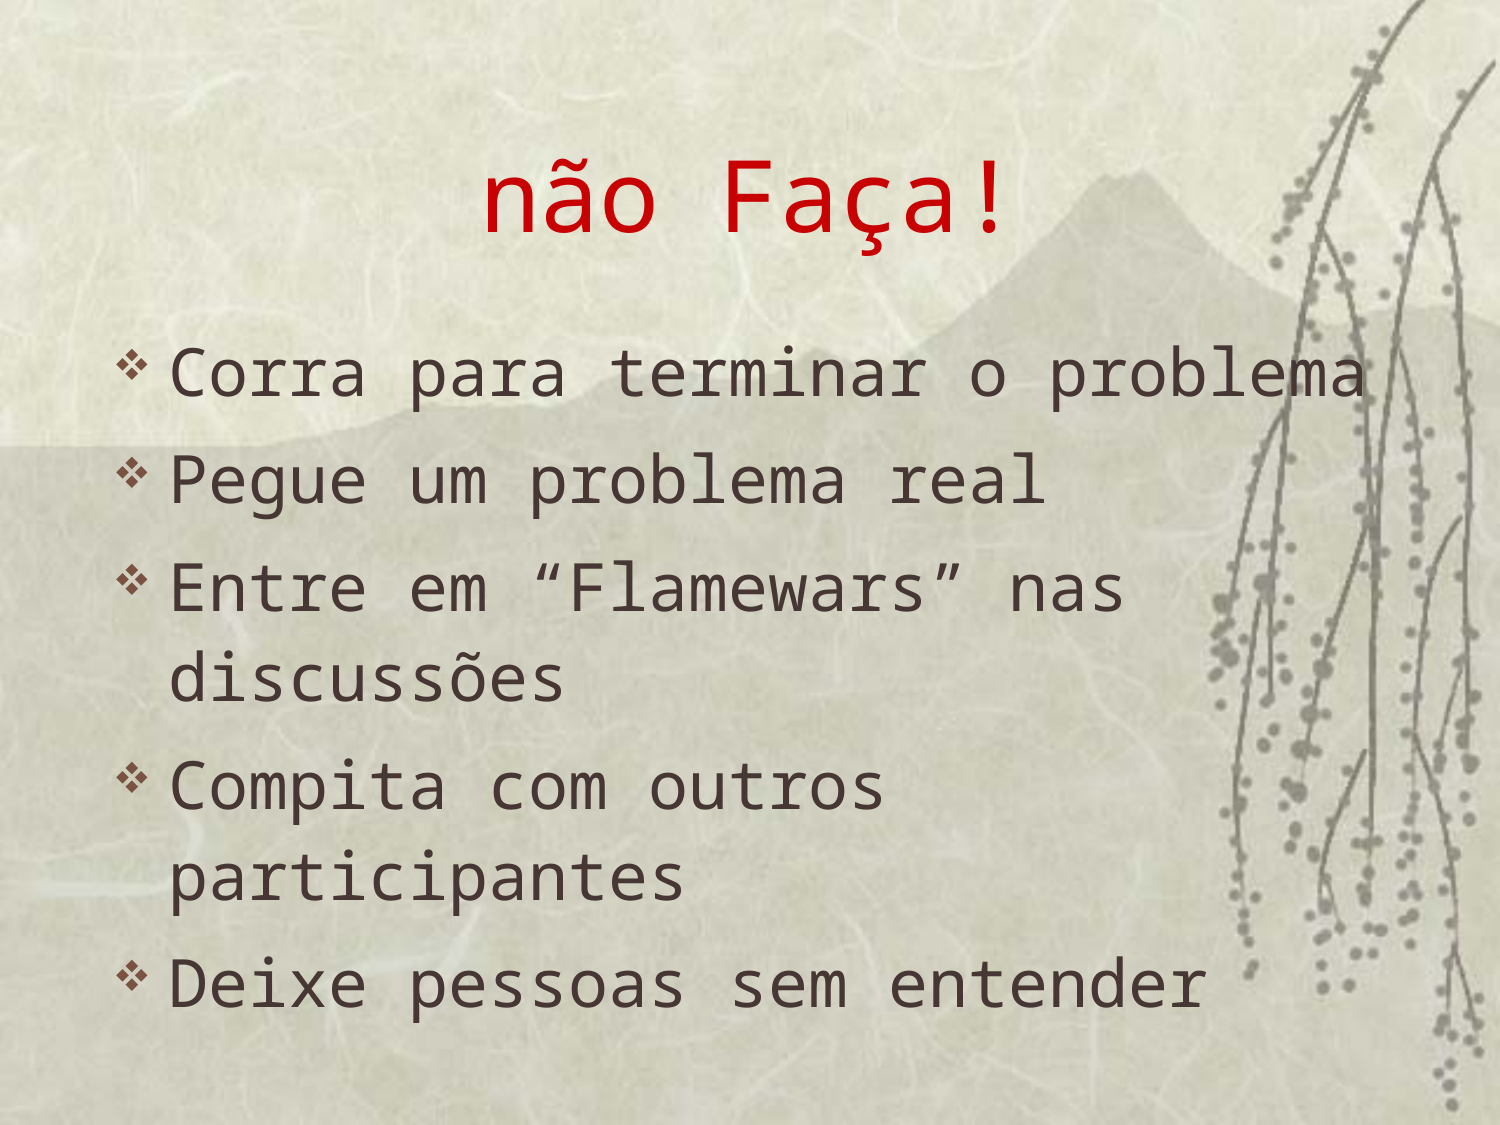

# não Faça!
Corra para terminar o problema
Pegue um problema real
Entre em “Flamewars” nas discussões
Compita com outros participantes
Deixe pessoas sem entender